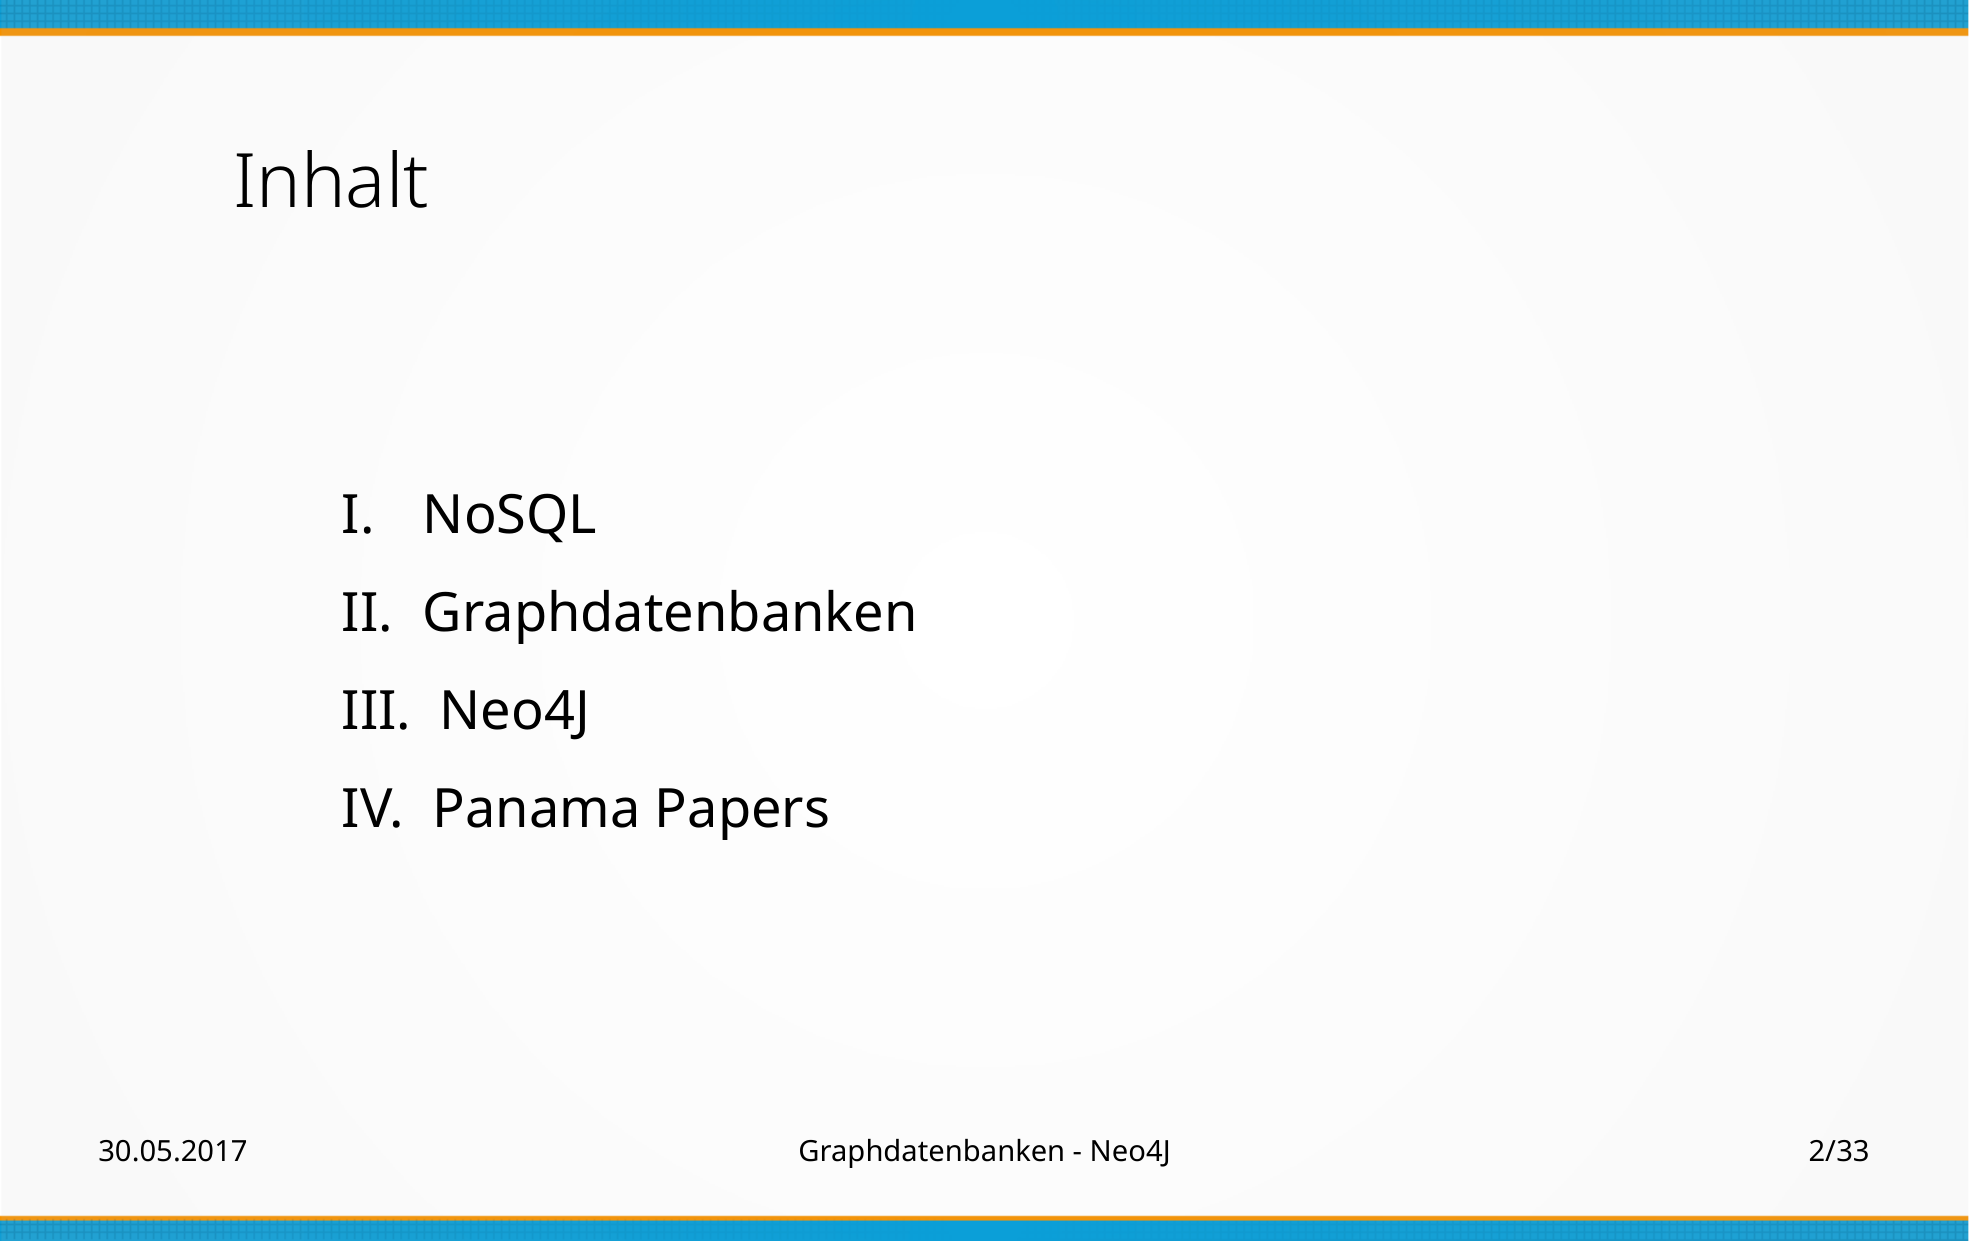

# Inhalt
 NoSQL
 Graphdatenbanken
 Neo4J
 Panama Papers
30.05.2017
Graphdatenbanken - Neo4J
2